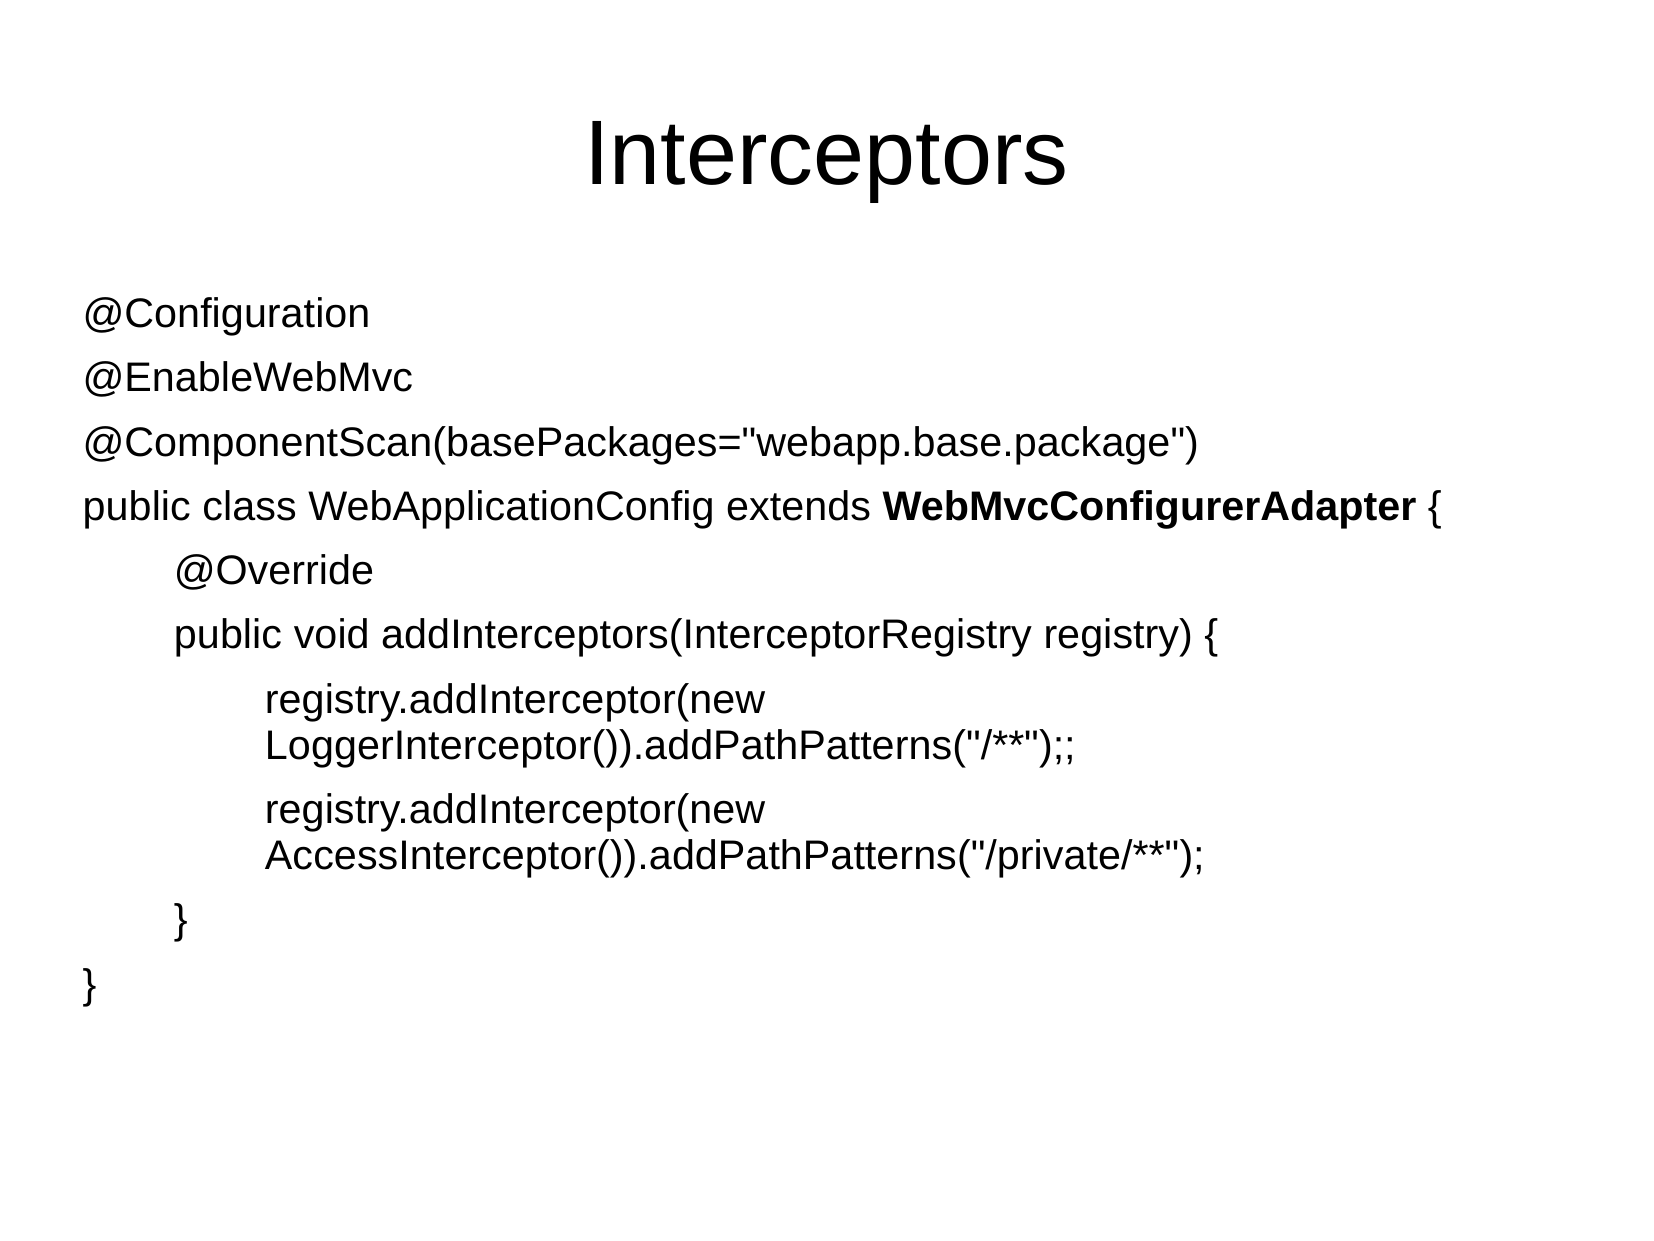

# Interceptors
@Configuration
@EnableWebMvc
@ComponentScan(basePackages="webapp.base.package")
public class WebApplicationConfig extends WebMvcConfigurerAdapter {
@Override
public void addInterceptors(InterceptorRegistry registry) {
registry.addInterceptor(new LoggerInterceptor()).addPathPatterns("/**");;
registry.addInterceptor(new AccessInterceptor()).addPathPatterns("/private/**");
}
}